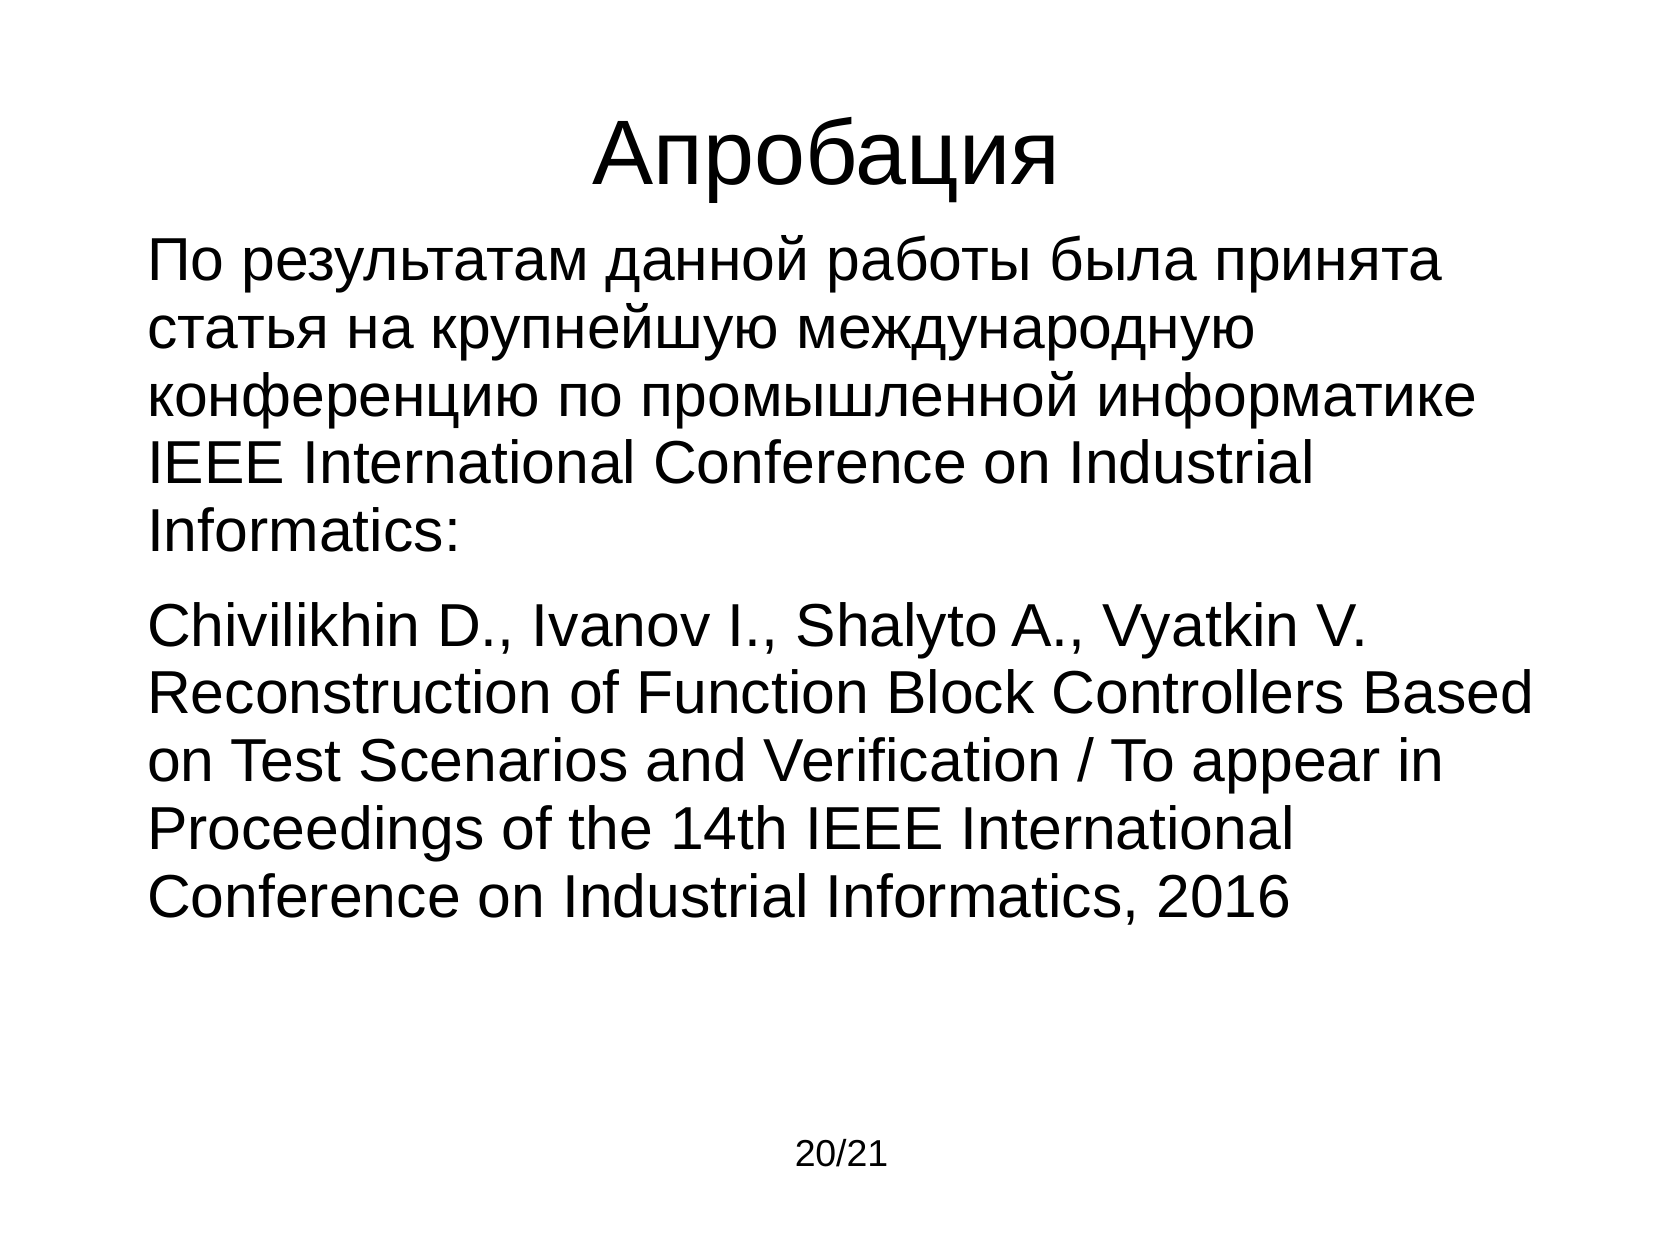

# Апробация
По результатам данной работы была принята статья на крупнейшую международную конференцию по промышленной информатике IEEE International Conference on Industrial Informatics:
Chivilikhin D., Ivanov I., Shalyto A., Vyatkin V. Reconstruction of Function Block Controllers Based on Test Scenarios and Verification / To appear in Proceedings of the 14th IEEE International Conference on Industrial Informatics, 2016
20/21